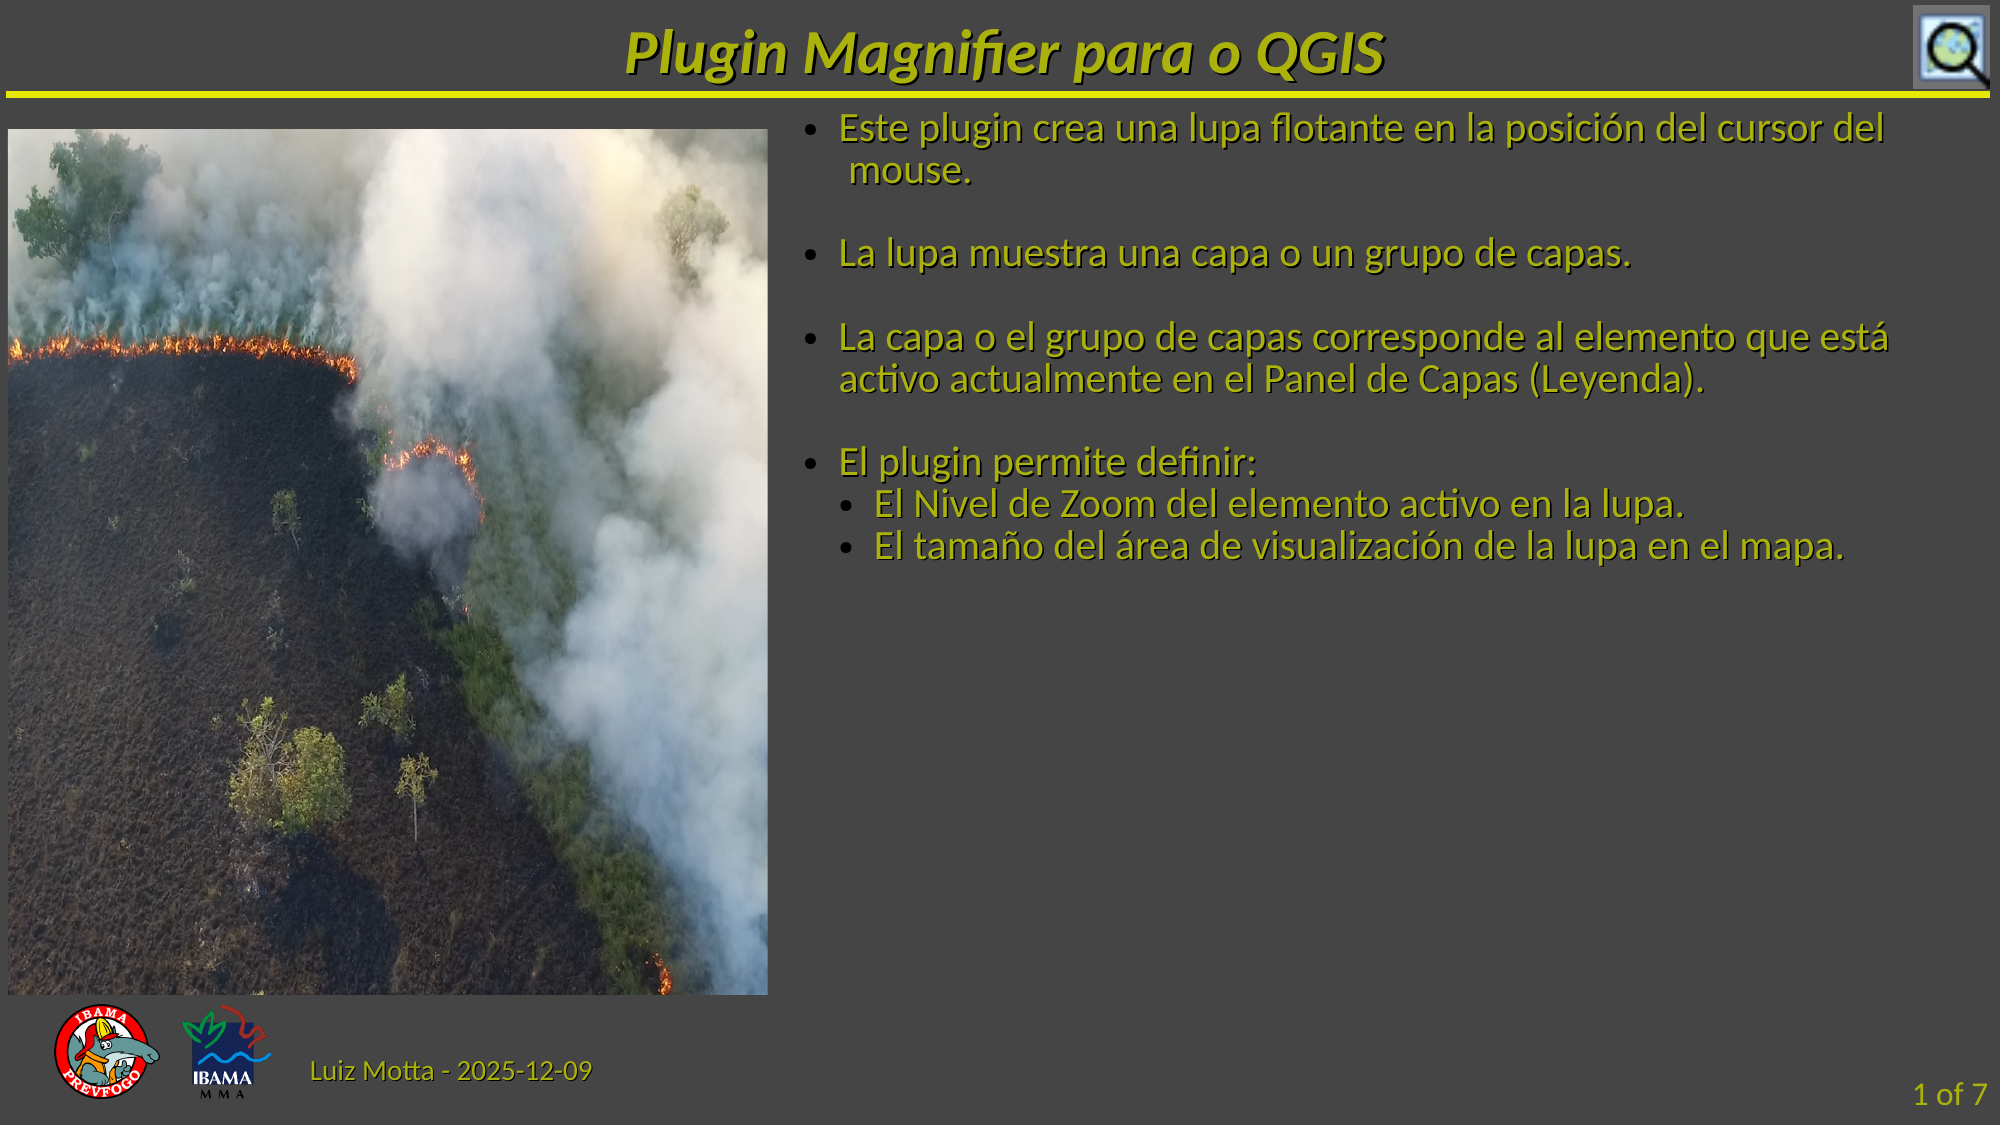

# Plugin Magnifier para o QGIS
Este plugin crea una lupa flotante en la posición del cursor del
 mouse.
La lupa muestra una capa o un grupo de capas.
La capa o el grupo de capas corresponde al elemento que está activo actualmente en el Panel de Capas (Leyenda).
El plugin permite definir:
El Nivel de Zoom del elemento activo en la lupa.
El tamaño del área de visualización de la lupa en el mapa.
Luiz Motta - 2025-12-09
1 of 7